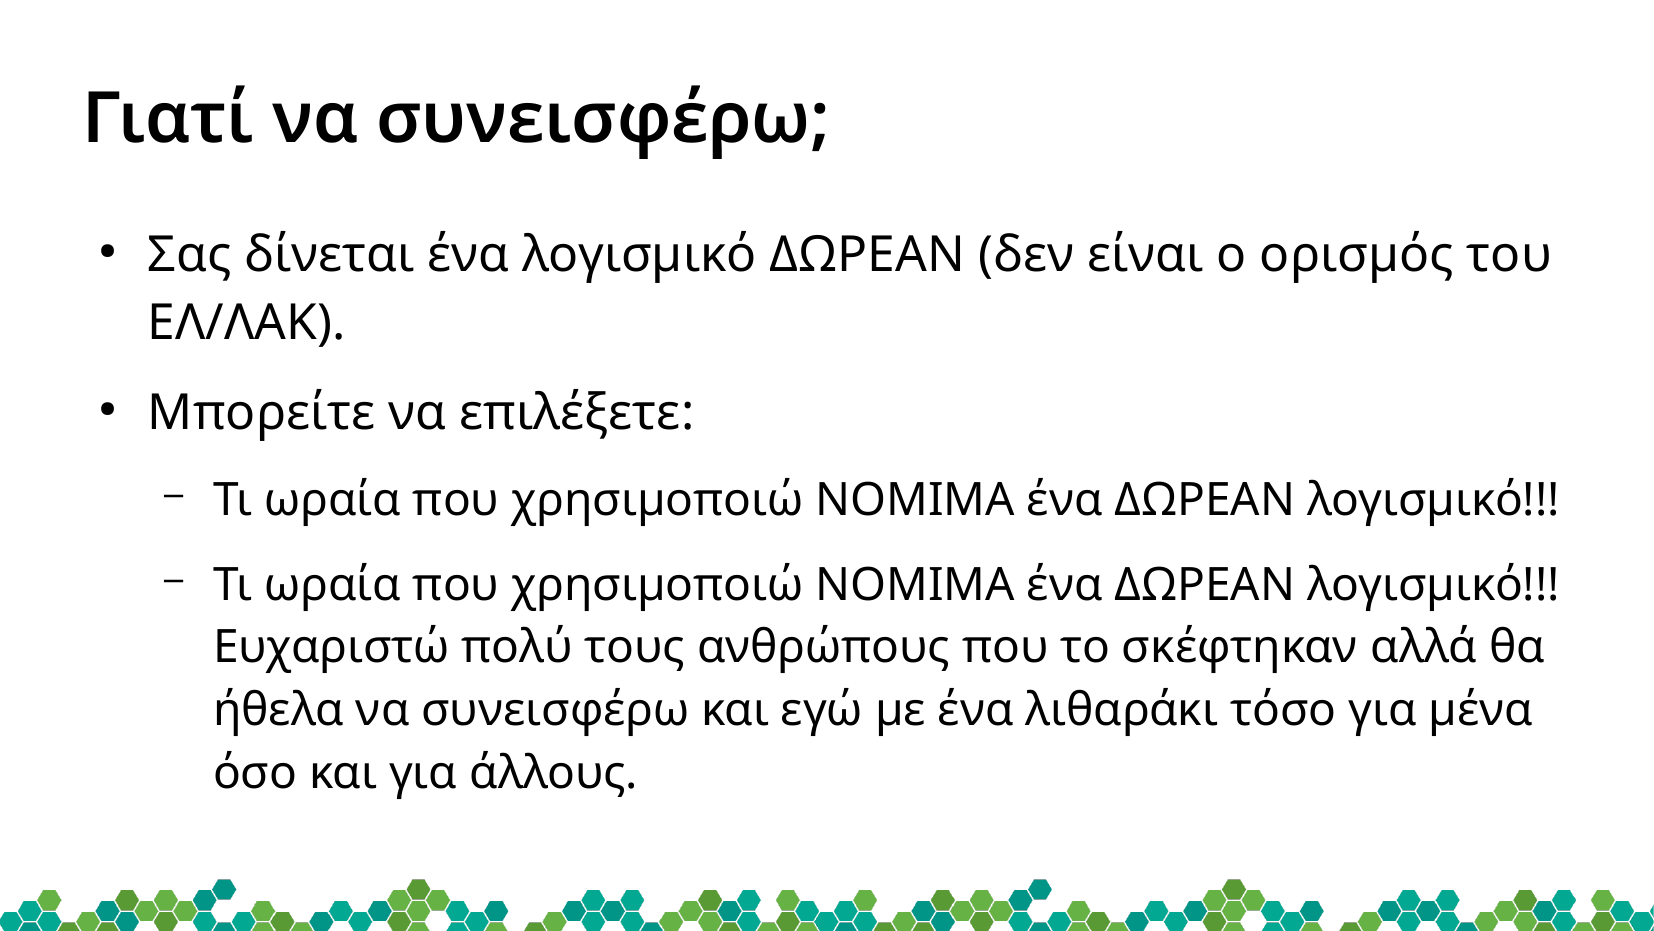

# Γιατί να συνεισφέρω;
Σας δίνεται ένα λογισμικό ΔΩΡΕΑΝ (δεν είναι ο ορισμός του ΕΛ/ΛΑΚ).
Μπορείτε να επιλέξετε:
Τι ωραία που χρησιμοποιώ ΝΟΜΙΜΑ ένα ΔΩΡΕΑΝ λογισμικό!!!
Τι ωραία που χρησιμοποιώ ΝΟΜΙΜΑ ένα ΔΩΡΕΑΝ λογισμικό!!! Ευχαριστώ πολύ τους ανθρώπους που το σκέφτηκαν αλλά θα ήθελα να συνεισφέρω και εγώ με ένα λιθαράκι τόσο για μένα όσο και για άλλους.